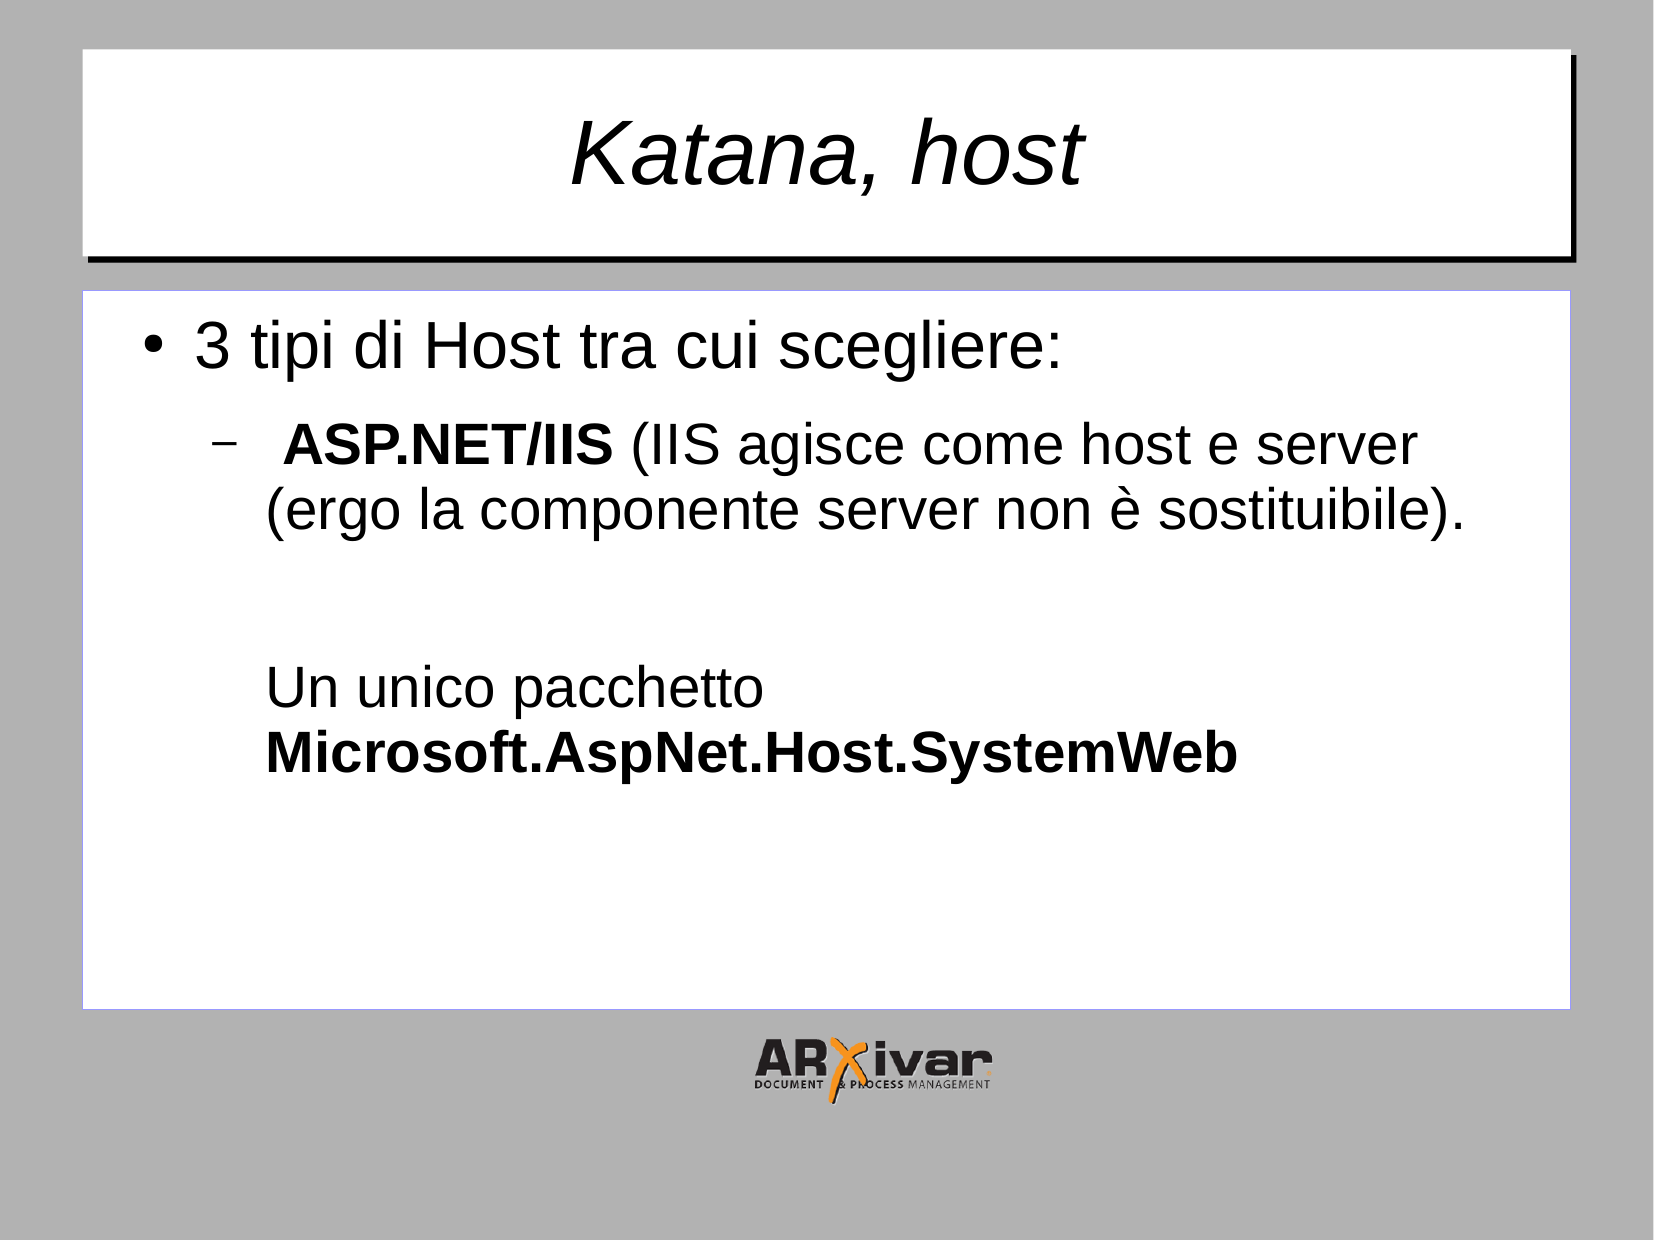

# Katana, host
3 tipi di Host tra cui scegliere:
 ASP.NET/IIS (IIS agisce come host e server (ergo la componente server non è sostituibile).
Un unico pacchetto Microsoft.AspNet.Host.SystemWeb